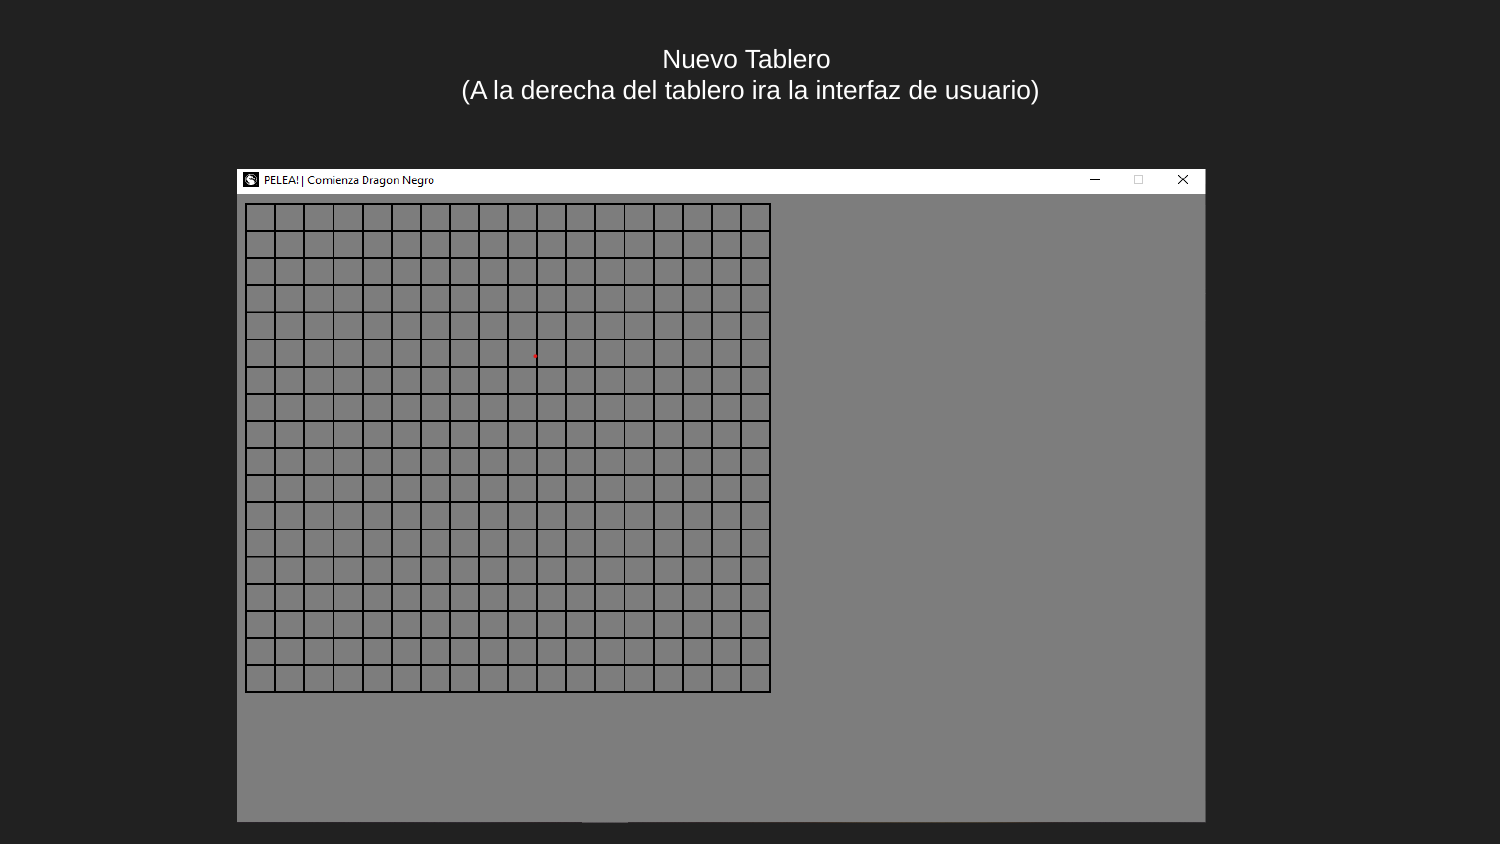

# Nuevo Tablero (A la derecha del tablero ira la interfaz de usuario)